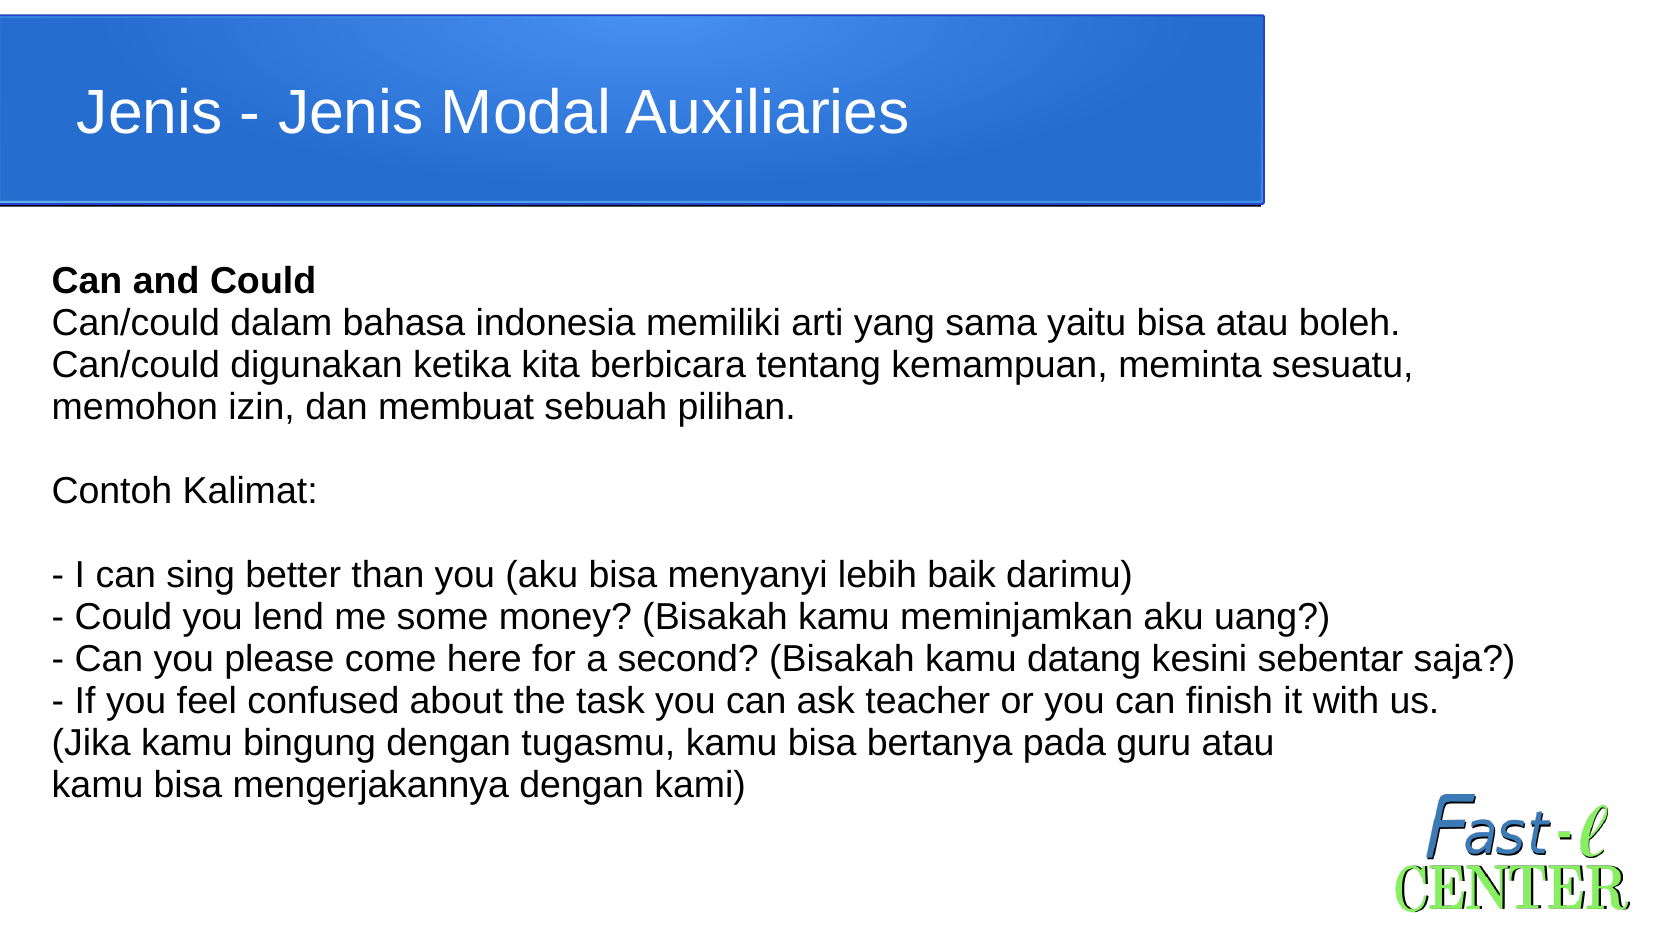

# Jenis - Jenis Modal Auxiliaries
Can and Could
Can/could dalam bahasa indonesia memiliki arti yang sama yaitu bisa atau boleh.
Can/could digunakan ketika kita berbicara tentang kemampuan, meminta sesuatu,
memohon izin, dan membuat sebuah pilihan.
Contoh Kalimat:
- I can sing better than you (aku bisa menyanyi lebih baik darimu)
- Could you lend me some money? (Bisakah kamu meminjamkan aku uang?)
- Can you please come here for a second? (Bisakah kamu datang kesini sebentar saja?)
- If you feel confused about the task you can ask teacher or you can finish it with us.
(Jika kamu bingung dengan tugasmu, kamu bisa bertanya pada guru atau
kamu bisa mengerjakannya dengan kami)